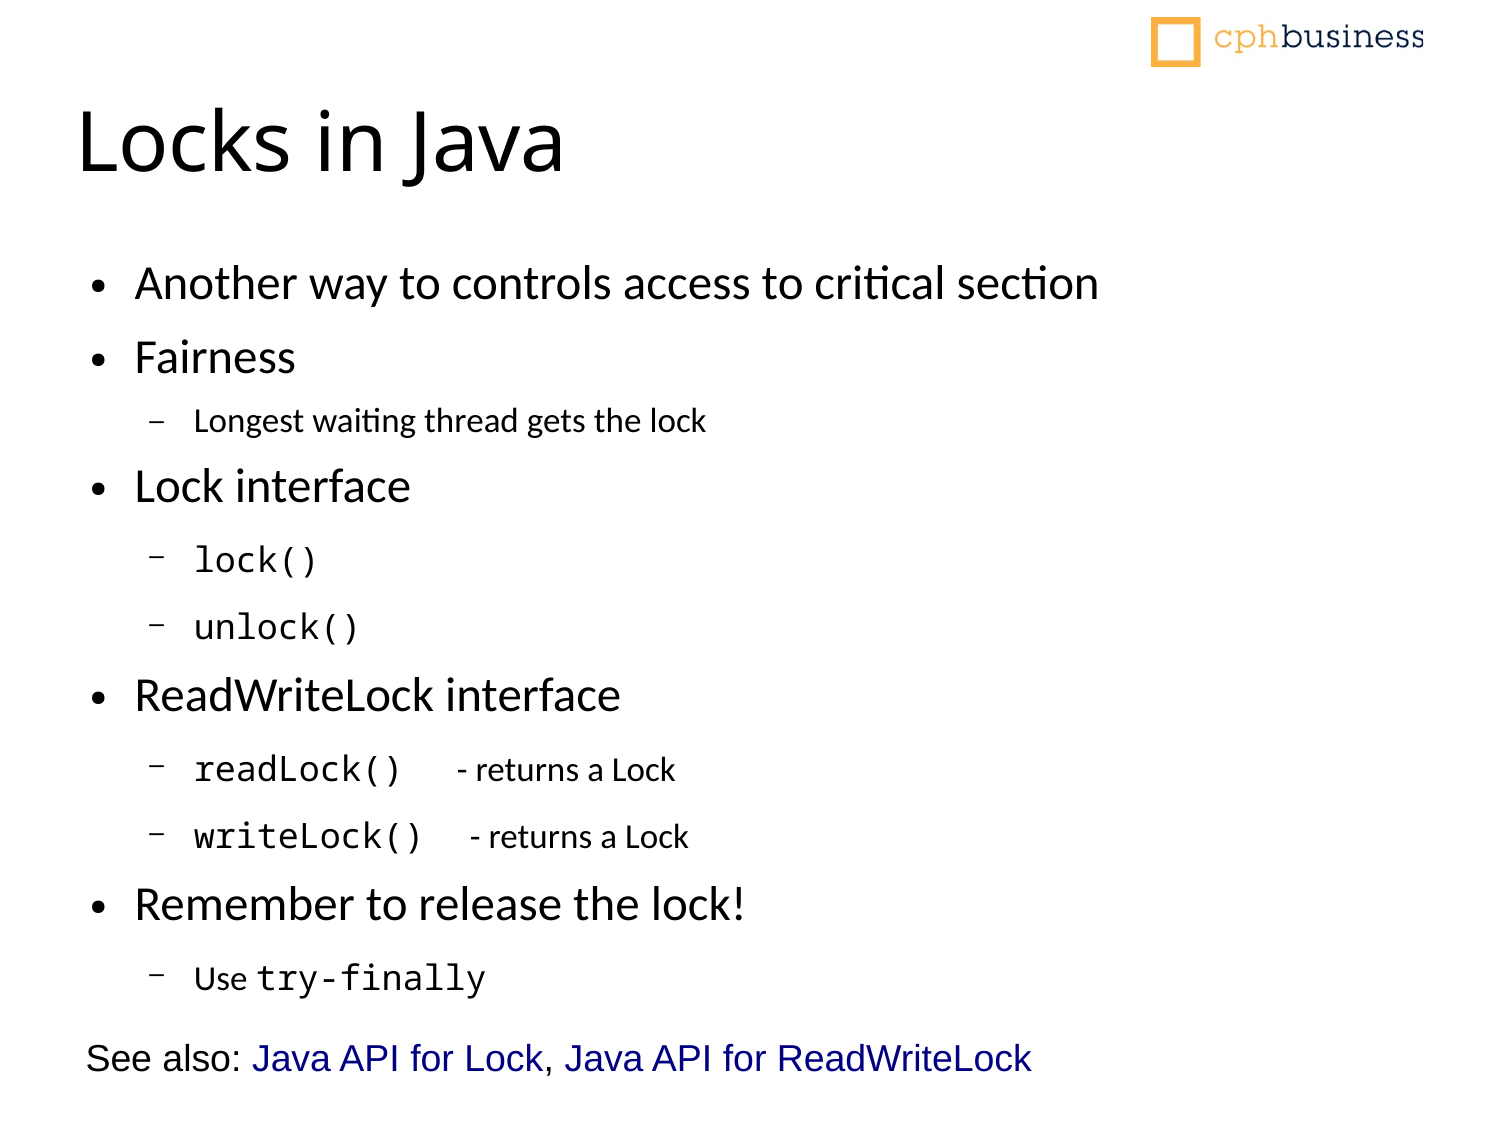

# Locks in Java
Another way to controls access to critical section
Fairness
Longest waiting thread gets the lock
Lock interface
lock()
unlock()
ReadWriteLock interface
readLock() - returns a Lock
writeLock() - returns a Lock
Remember to release the lock!
Use try-finally
See also: Java API for Lock, Java API for ReadWriteLock